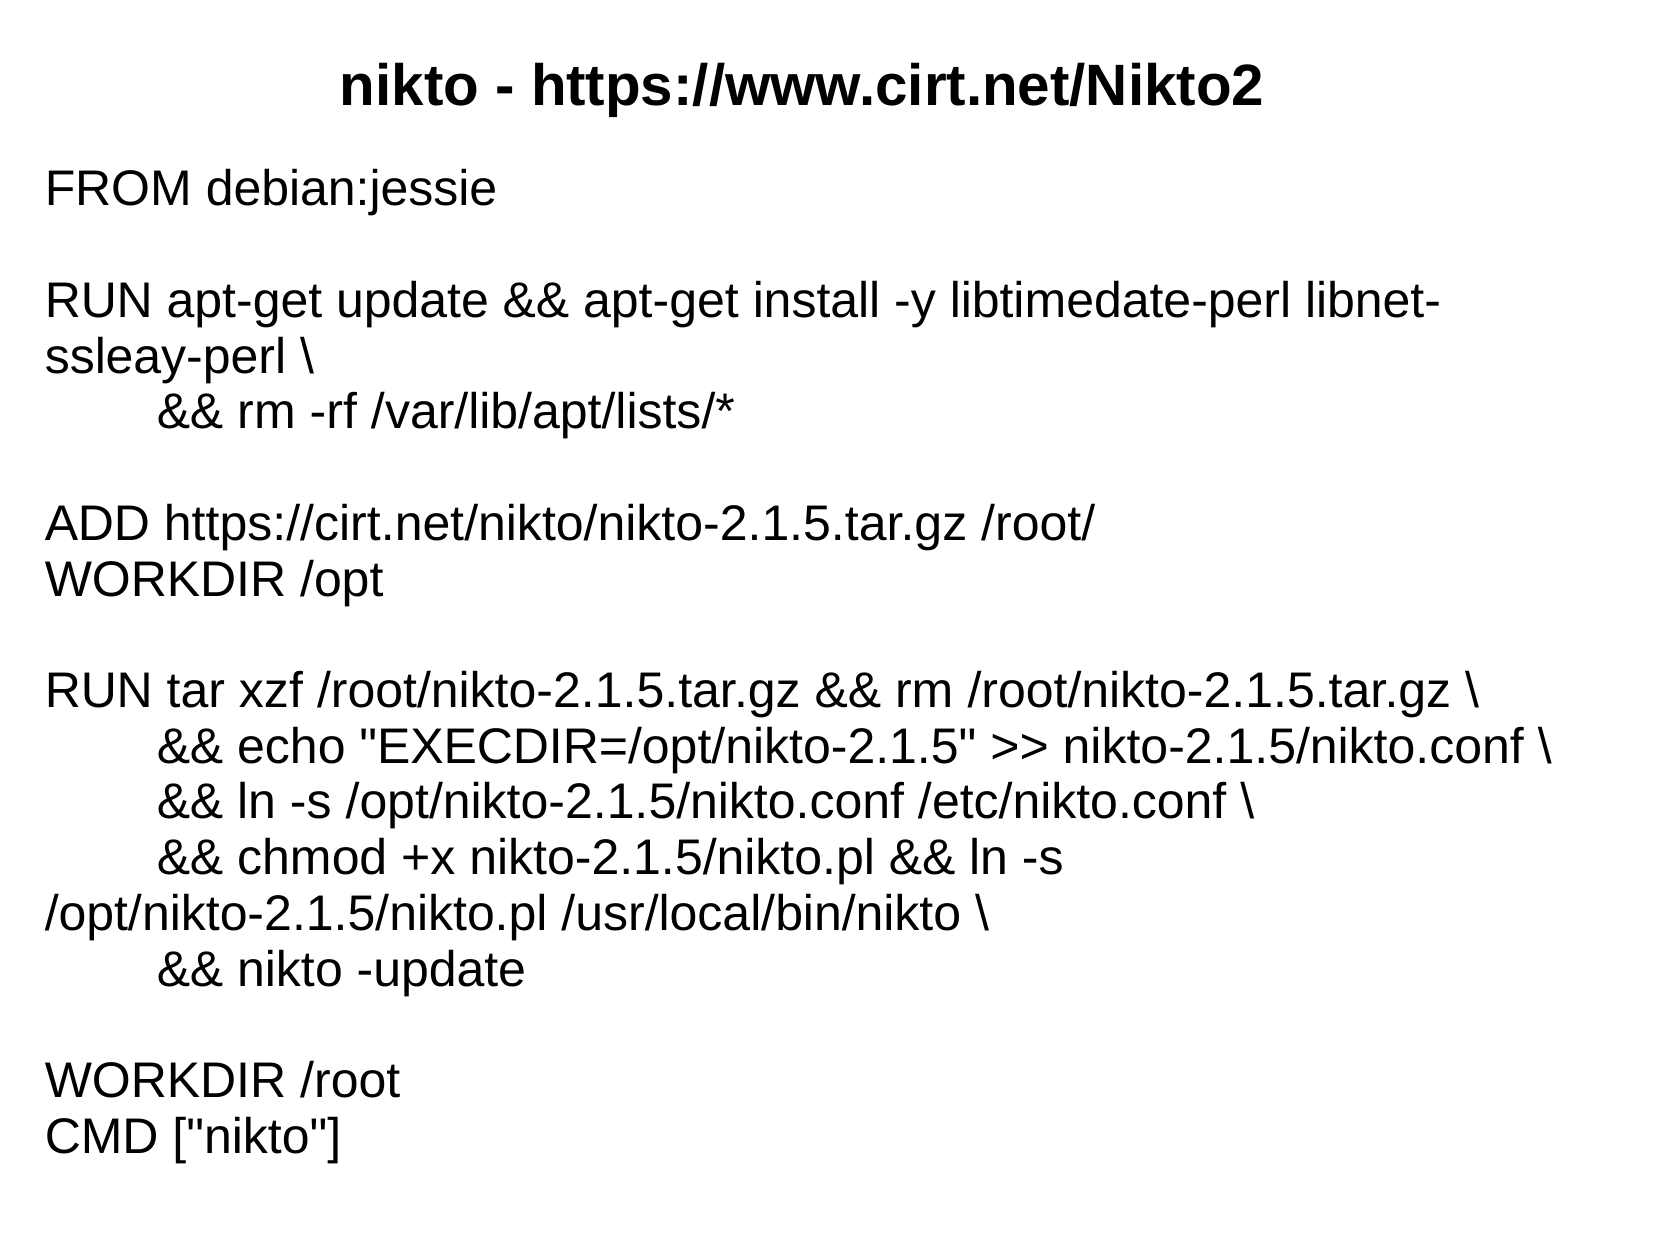

nikto - https://www.cirt.net/Nikto2
FROM debian:jessie
RUN apt-get update && apt-get install -y libtimedate-perl libnet-ssleay-perl \
 && rm -rf /var/lib/apt/lists/*
ADD https://cirt.net/nikto/nikto-2.1.5.tar.gz /root/
WORKDIR /opt
RUN tar xzf /root/nikto-2.1.5.tar.gz && rm /root/nikto-2.1.5.tar.gz \
 && echo "EXECDIR=/opt/nikto-2.1.5" >> nikto-2.1.5/nikto.conf \
 && ln -s /opt/nikto-2.1.5/nikto.conf /etc/nikto.conf \
 && chmod +x nikto-2.1.5/nikto.pl && ln -s /opt/nikto-2.1.5/nikto.pl /usr/local/bin/nikto \
 && nikto -update
WORKDIR /root
CMD ["nikto"]